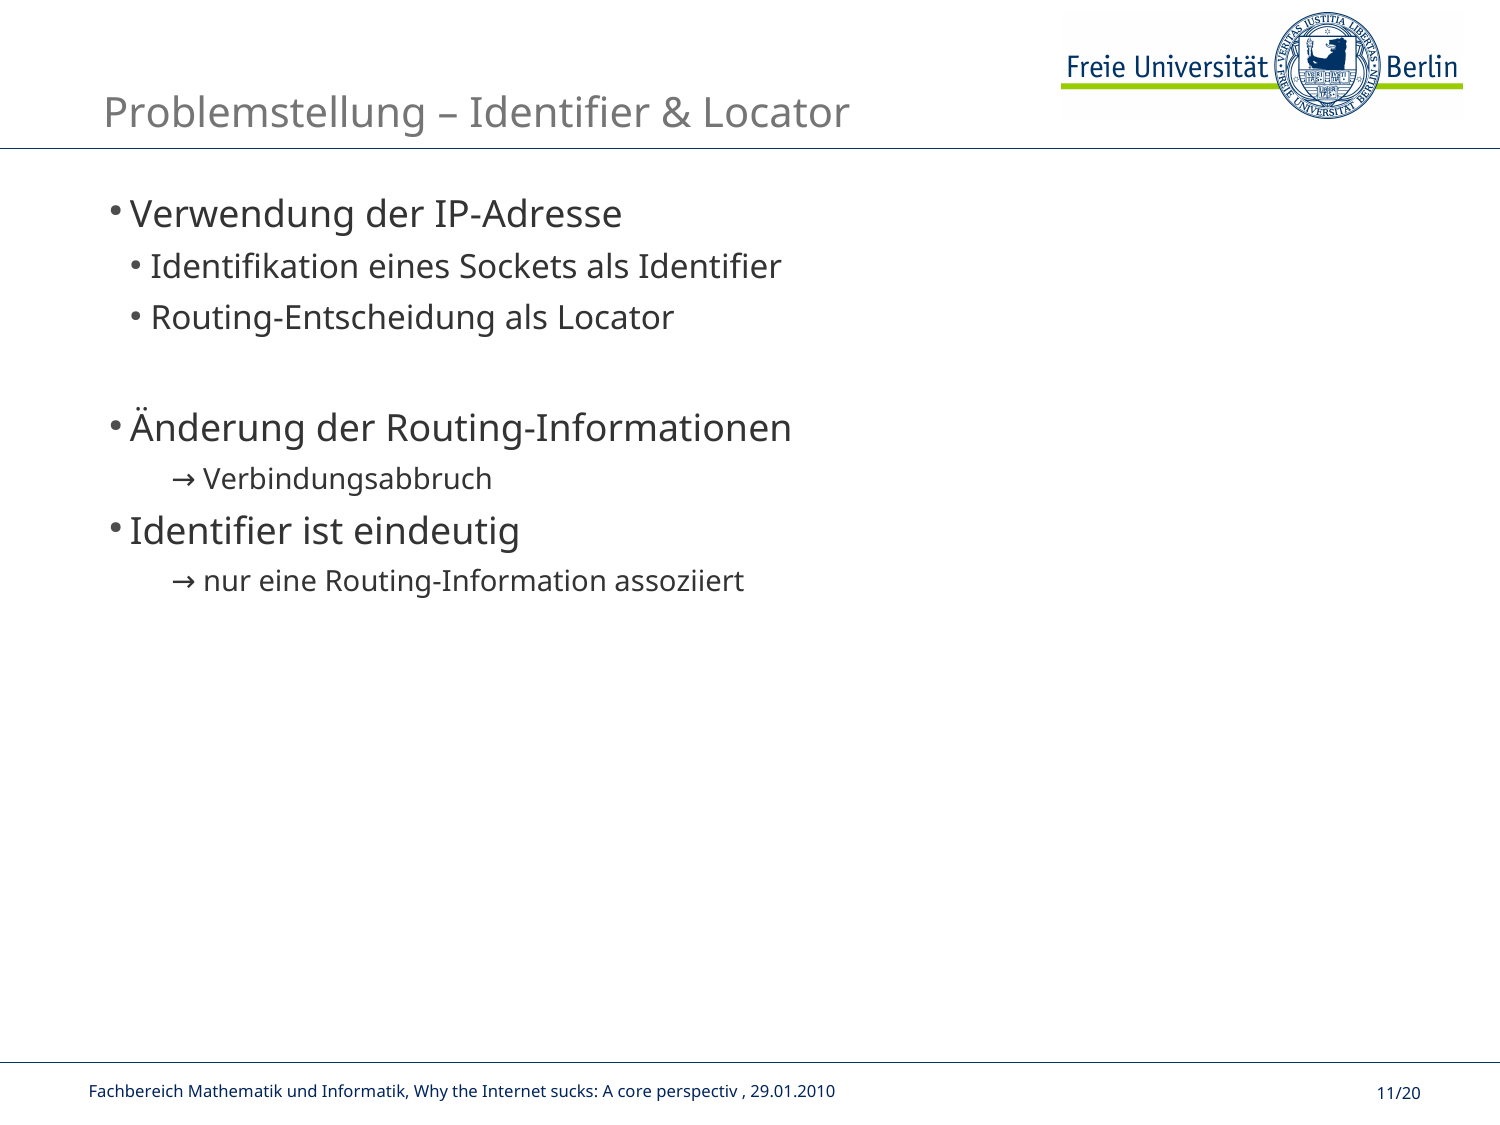

# Problemstellung – Identifier & Locator
Verwendung der IP-Adresse
Identifikation eines Sockets als Identifier
Routing-Entscheidung als Locator
Änderung der Routing-Informationen
→ Verbindungsabbruch
Identifier ist eindeutig
→ nur eine Routing-Information assoziiert
Freie Universität Berlin